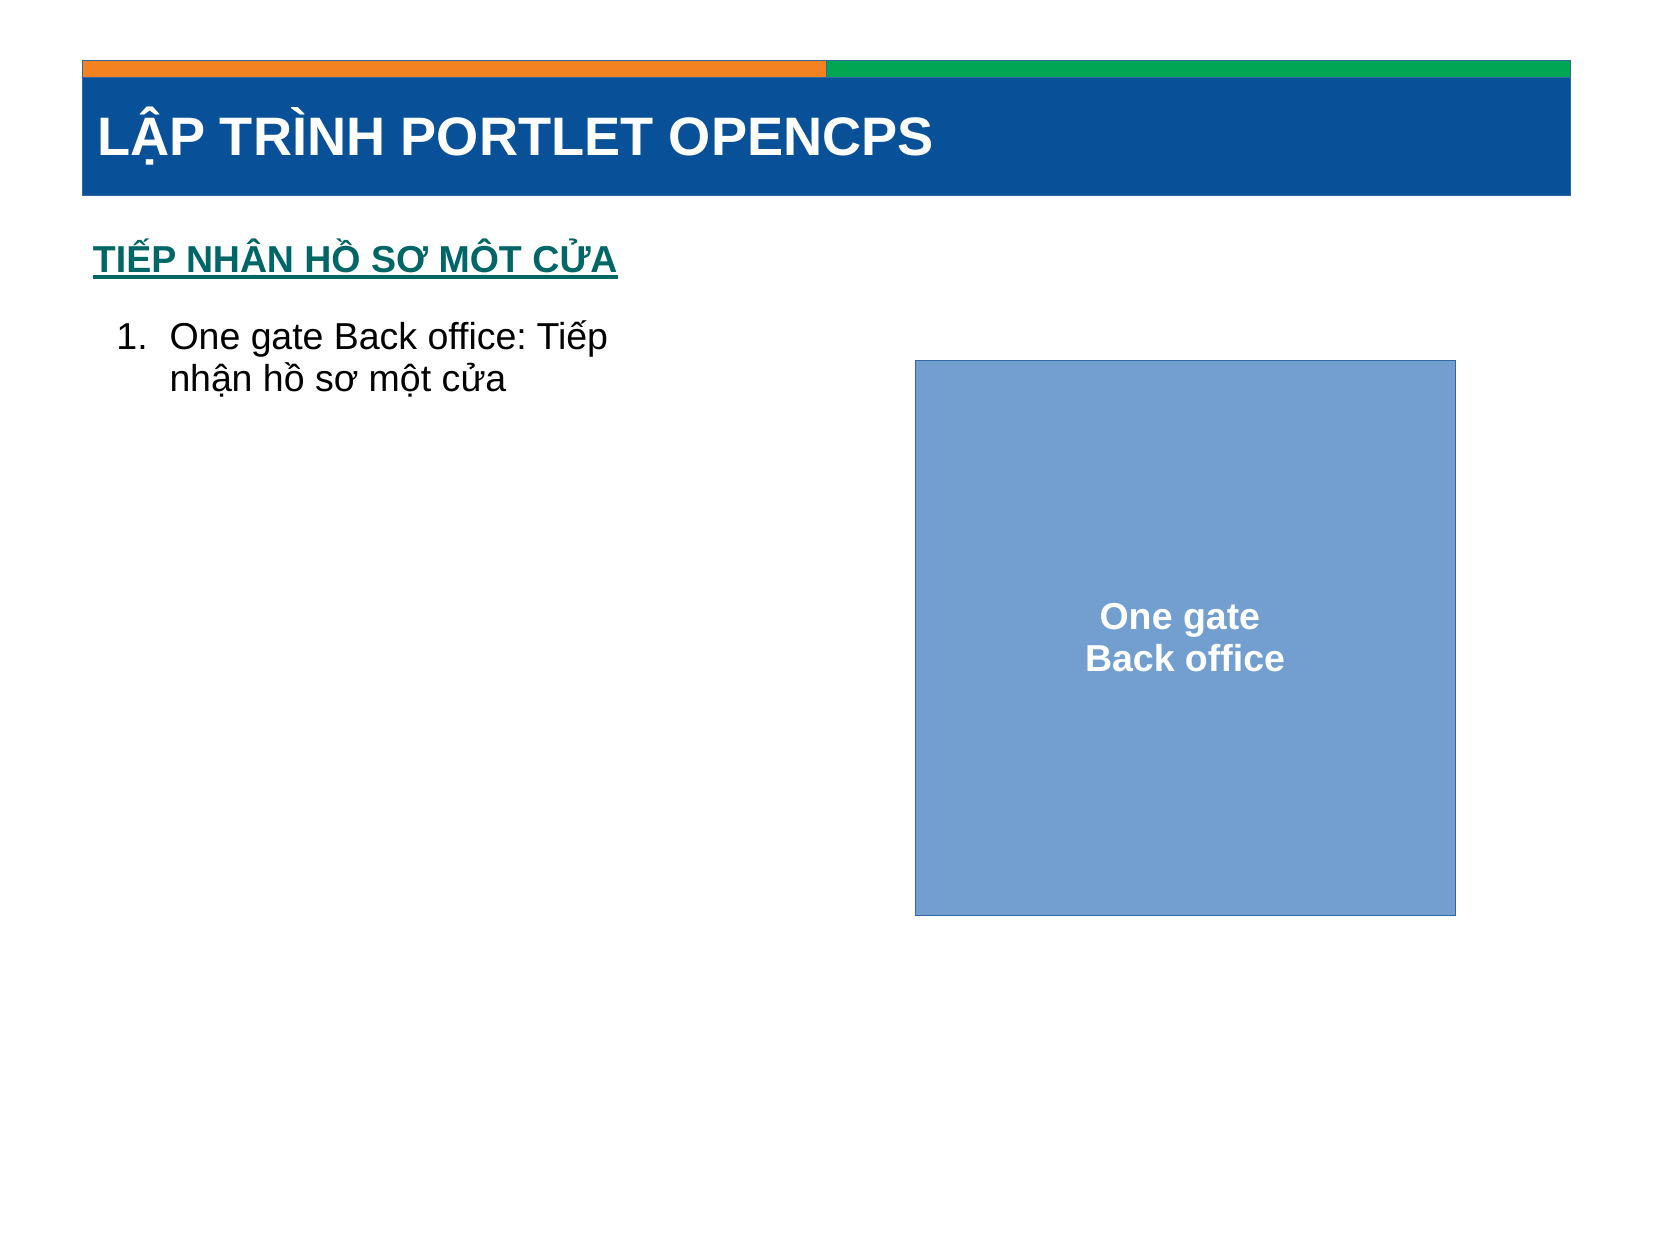

LẬP TRÌNH PORTLET OPENCPS
TIẾP NHẬN HỒ SƠ MỘT CỬA
One gate Back office: Tiếp nhận hồ sơ một cửa
#
One gate
Back office